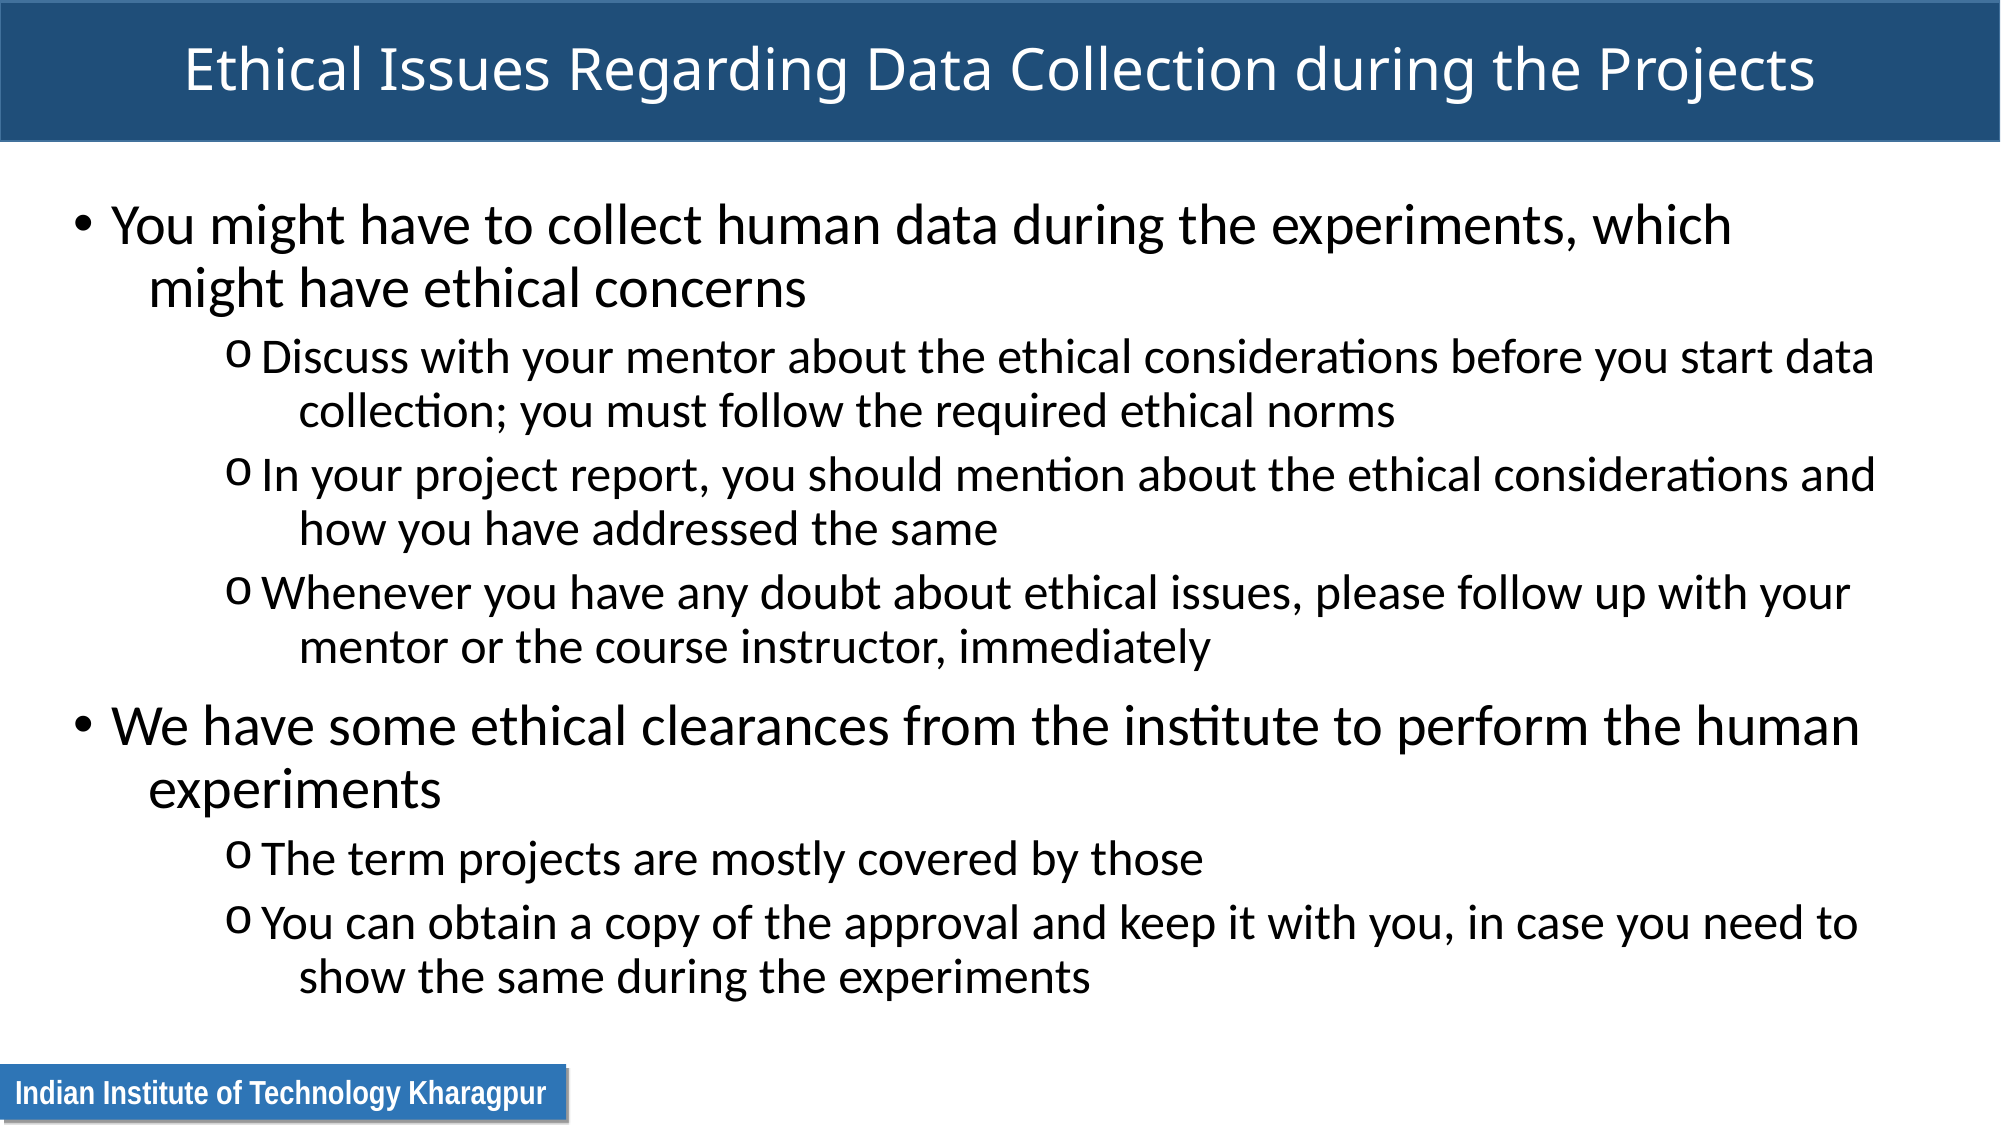

Ethical Issues Regarding Data Collection during the Projects
# You might have to collect human data during the experiments, which might have ethical concerns
Discuss with your mentor about the ethical considerations before you start data collection; you must follow the required ethical norms
In your project report, you should mention about the ethical considerations and how you have addressed the same
Whenever you have any doubt about ethical issues, please follow up with your mentor or the course instructor, immediately
We have some ethical clearances from the institute to perform the human experiments
The term projects are mostly covered by those
You can obtain a copy of the approval and keep it with you, in case you need to show the same during the experiments